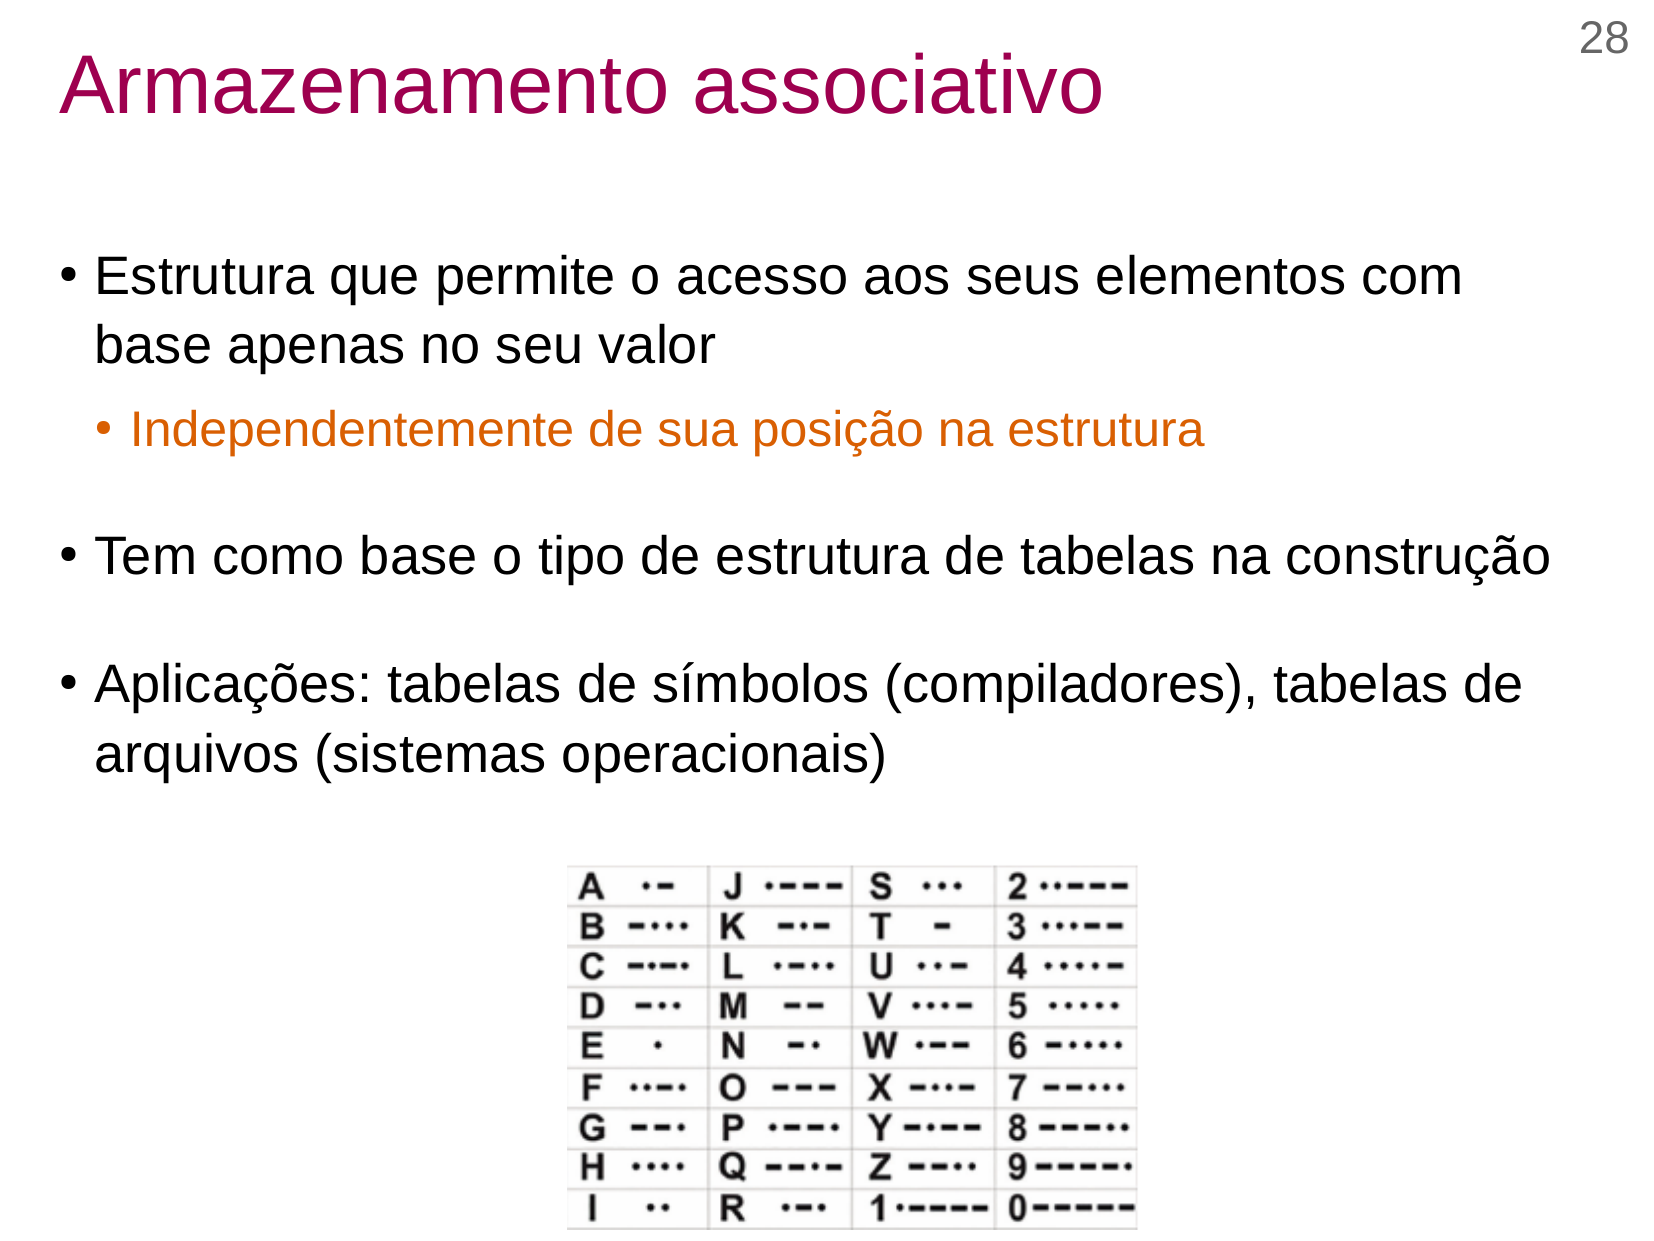

28
# Armazenamento associativo
Estrutura que permite o acesso aos seus elementos com base apenas no seu valor
Independentemente de sua posição na estrutura
Tem como base o tipo de estrutura de tabelas na construção
Aplicações: tabelas de símbolos (compiladores), tabelas de arquivos (sistemas operacionais)